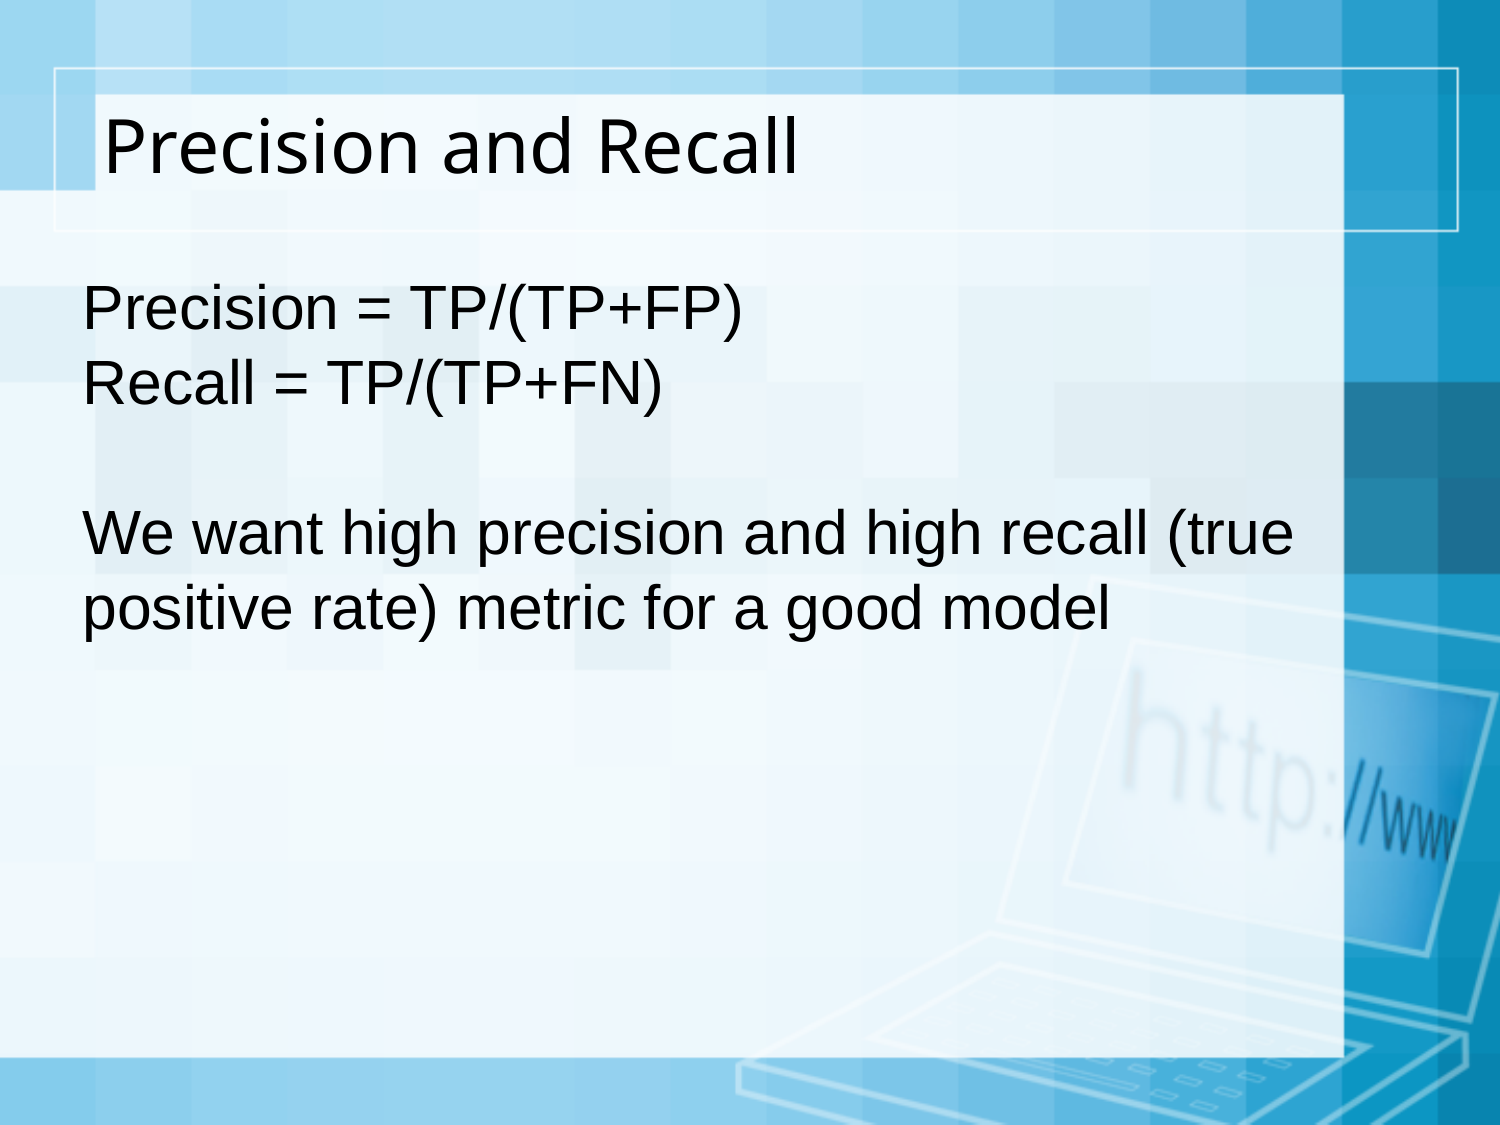

# Precision and Recall
Precision = TP/(TP+FP)
Recall = TP/(TP+FN)
We want high precision and high recall (true positive rate) metric for a good model